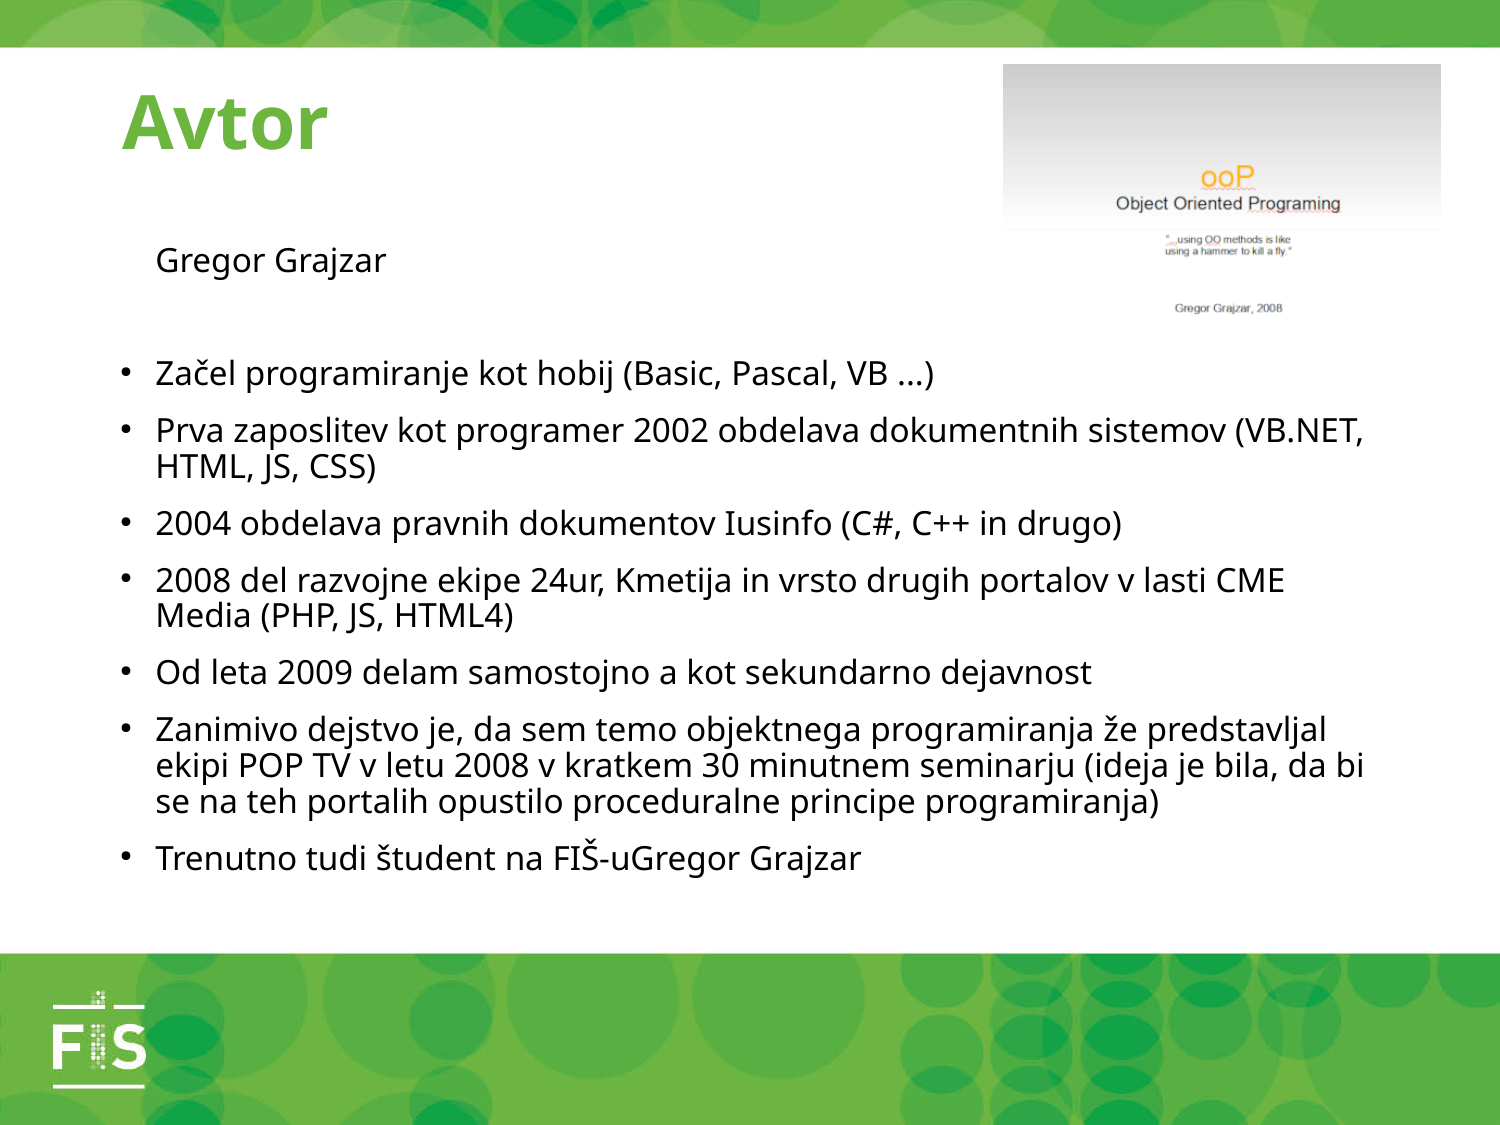

Avtor
# Gregor Grajzar
Začel programiranje kot hobij (Basic, Pascal, VB ...)
Prva zaposlitev kot programer 2002 obdelava dokumentnih sistemov (VB.NET, HTML, JS, CSS)
2004 obdelava pravnih dokumentov Iusinfo (C#, C++ in drugo)
2008 del razvojne ekipe 24ur, Kmetija in vrsto drugih portalov v lasti CME Media (PHP, JS, HTML4)
Od leta 2009 delam samostojno a kot sekundarno dejavnost
Zanimivo dejstvo je, da sem temo objektnega programiranja že predstavljal ekipi POP TV v letu 2008 v kratkem 30 minutnem seminarju (ideja je bila, da bi se na teh portalih opustilo proceduralne principe programiranja)
Trenutno tudi študent na FIŠ-uGregor Grajzar